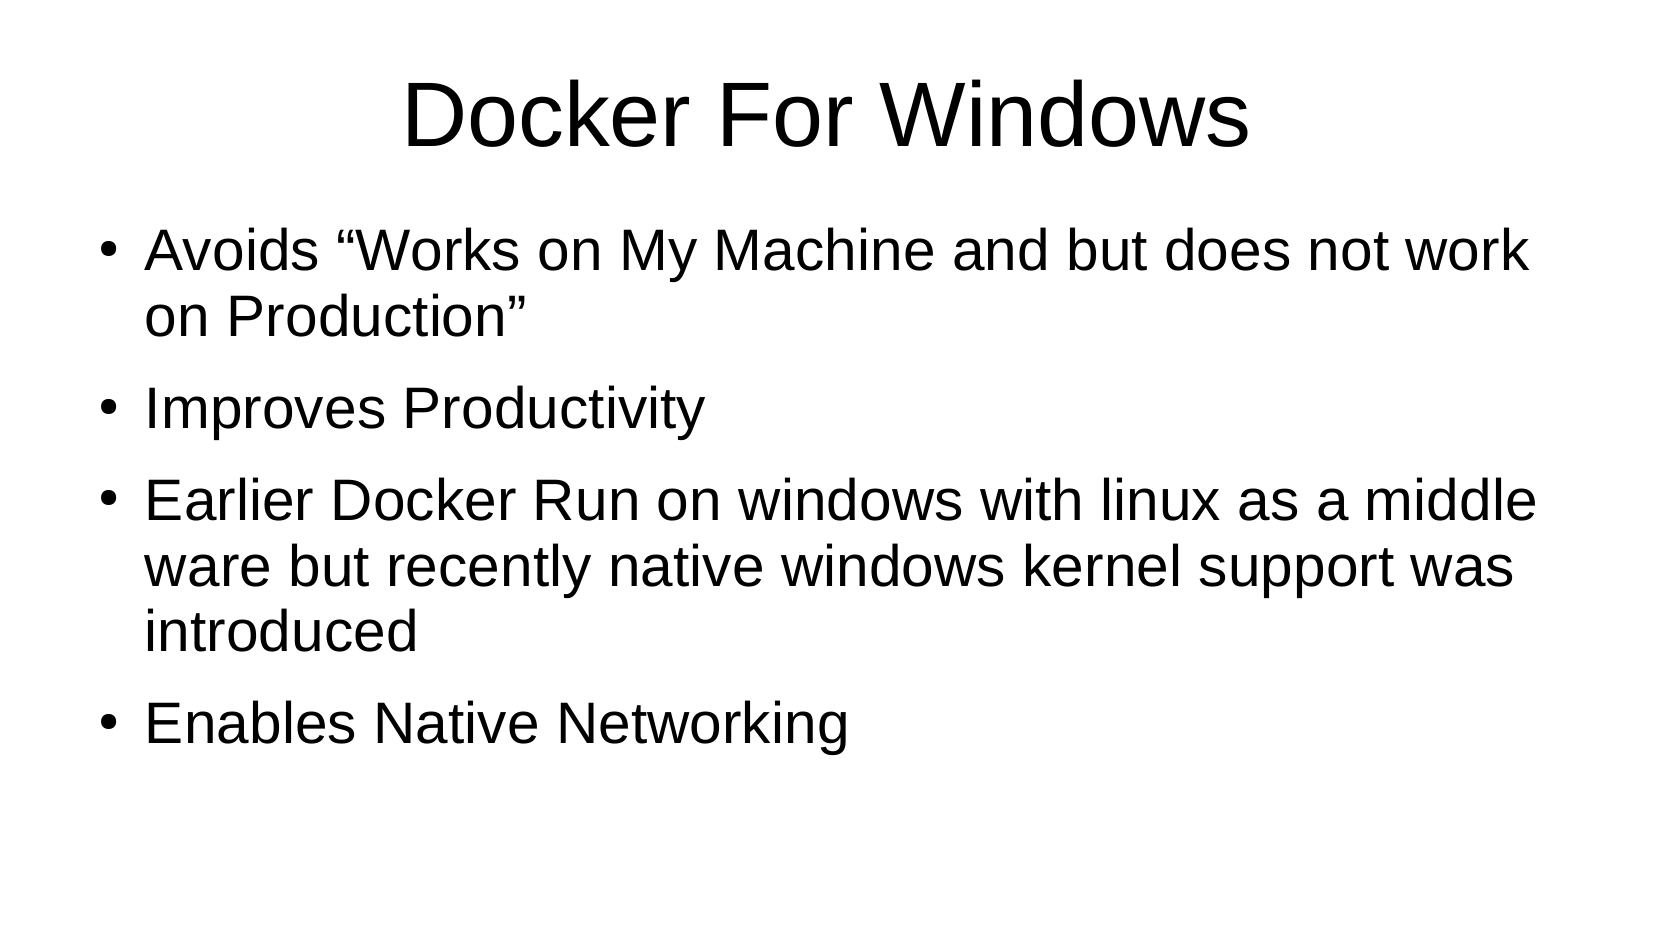

# Docker For Windows
Avoids “Works on My Machine and but does not work on Production”
Improves Productivity
Earlier Docker Run on windows with linux as a middle ware but recently native windows kernel support was introduced
Enables Native Networking